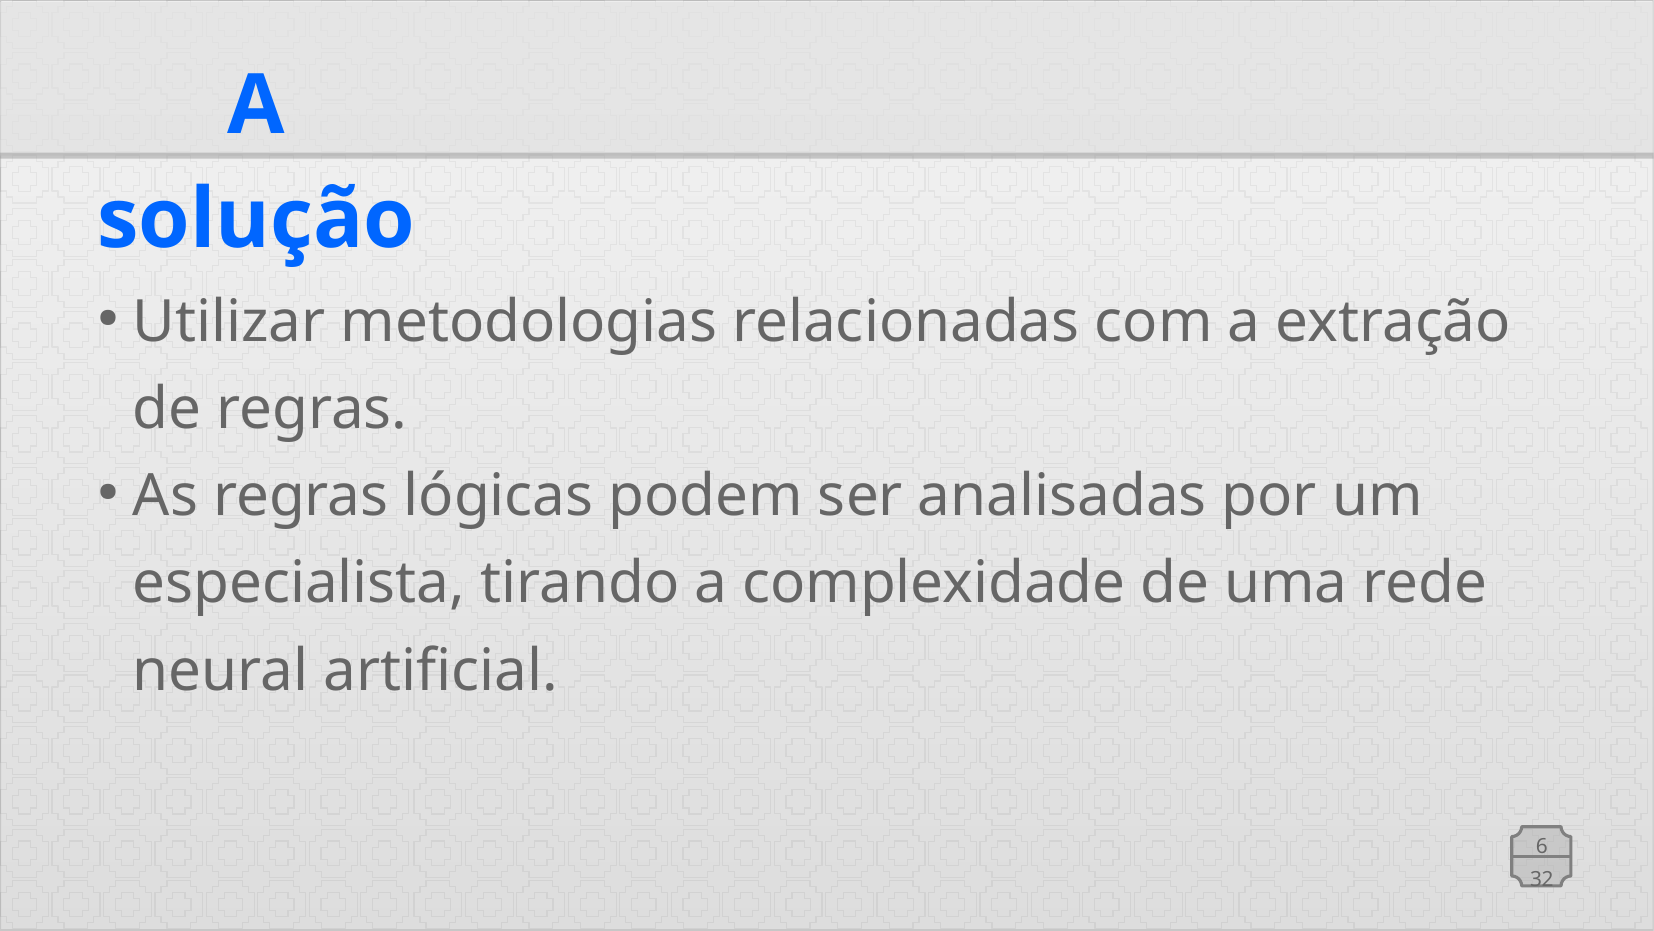

A solução
Utilizar metodologias relacionadas com a extração de regras.
As regras lógicas podem ser analisadas por um especialista, tirando a complexidade de uma rede neural artificial.